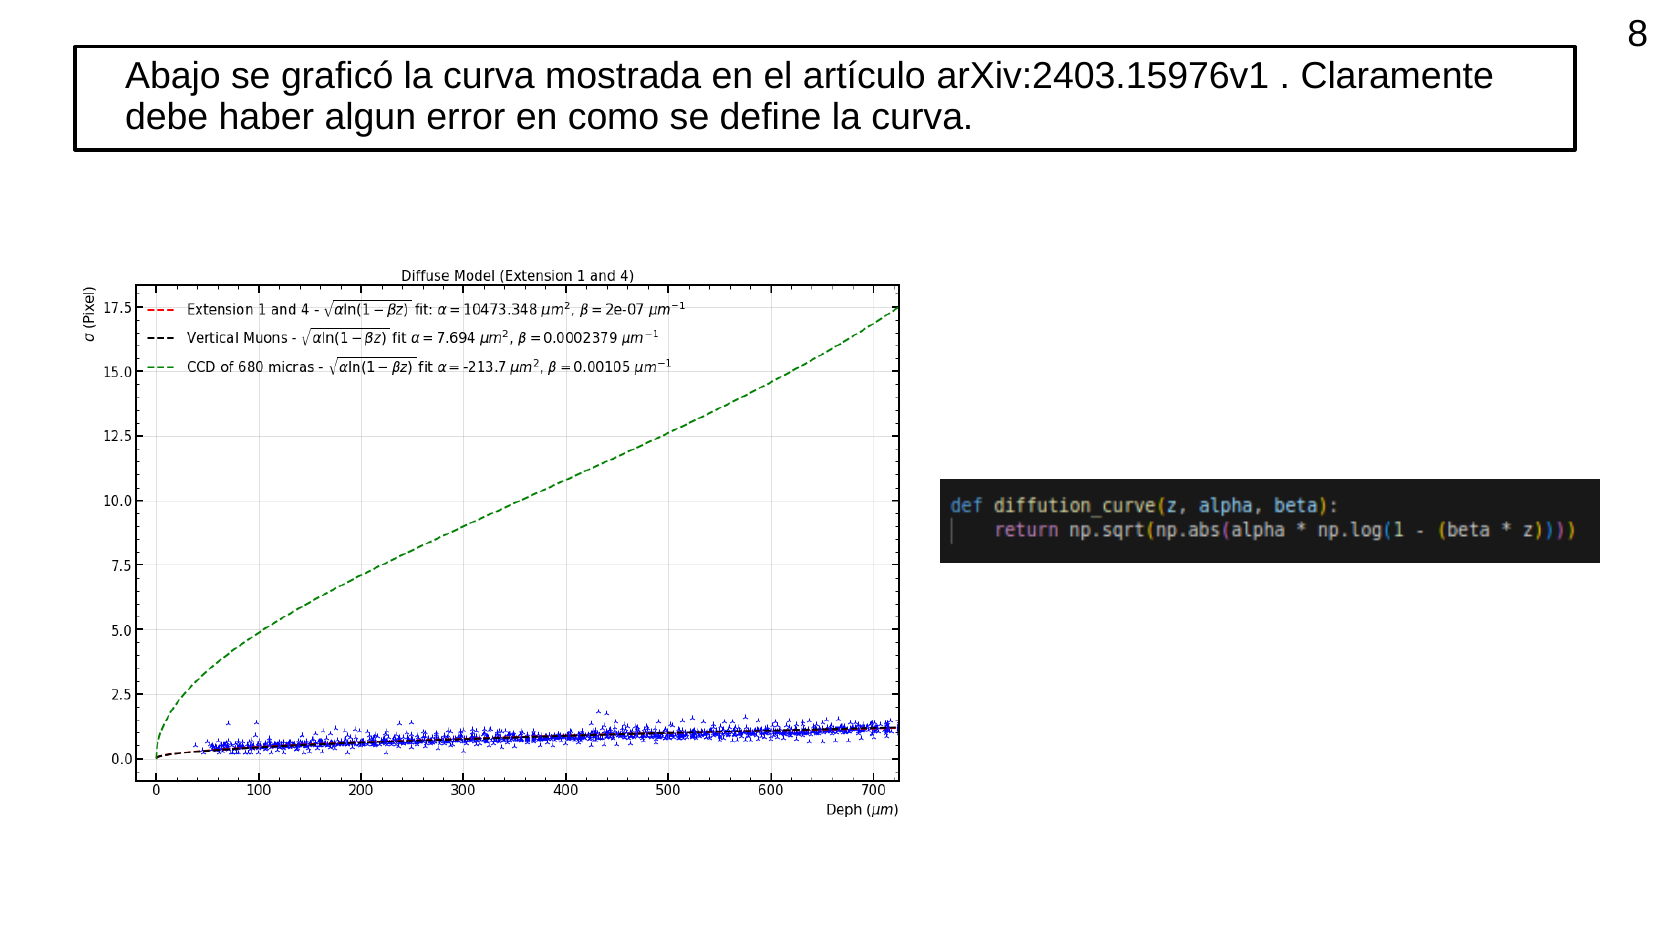

Abajo se graficó la curva mostrada en el artículo arXiv:2403.15976v1 . Claramente debe haber algun error en como se define la curva.